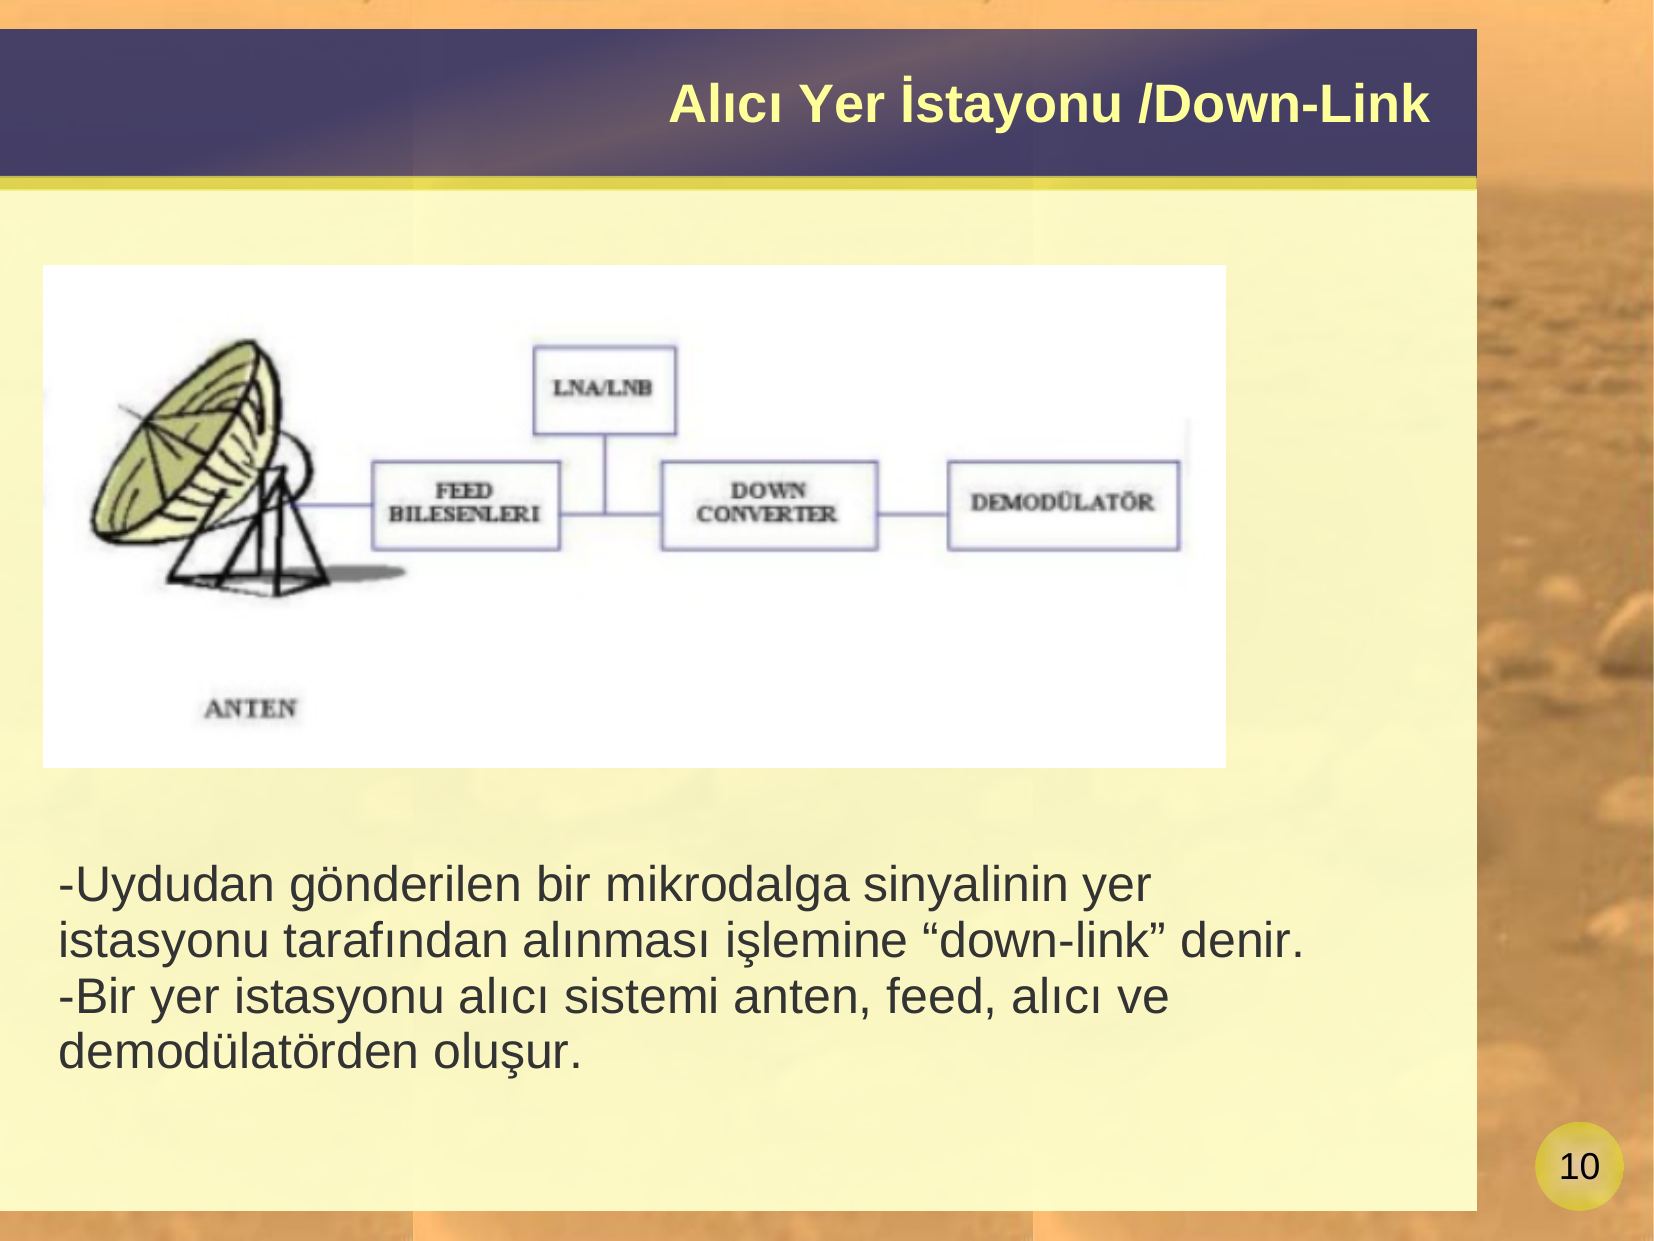

# Alıcı Yer İstayonu /Down-Link
-Uydudan gönderilen bir mikrodalga sinyalinin yer istasyonu tarafından alınması işlemine “down-link” denir.
-Bir yer istasyonu alıcı sistemi anten, feed, alıcı ve demodülatörden oluşur.